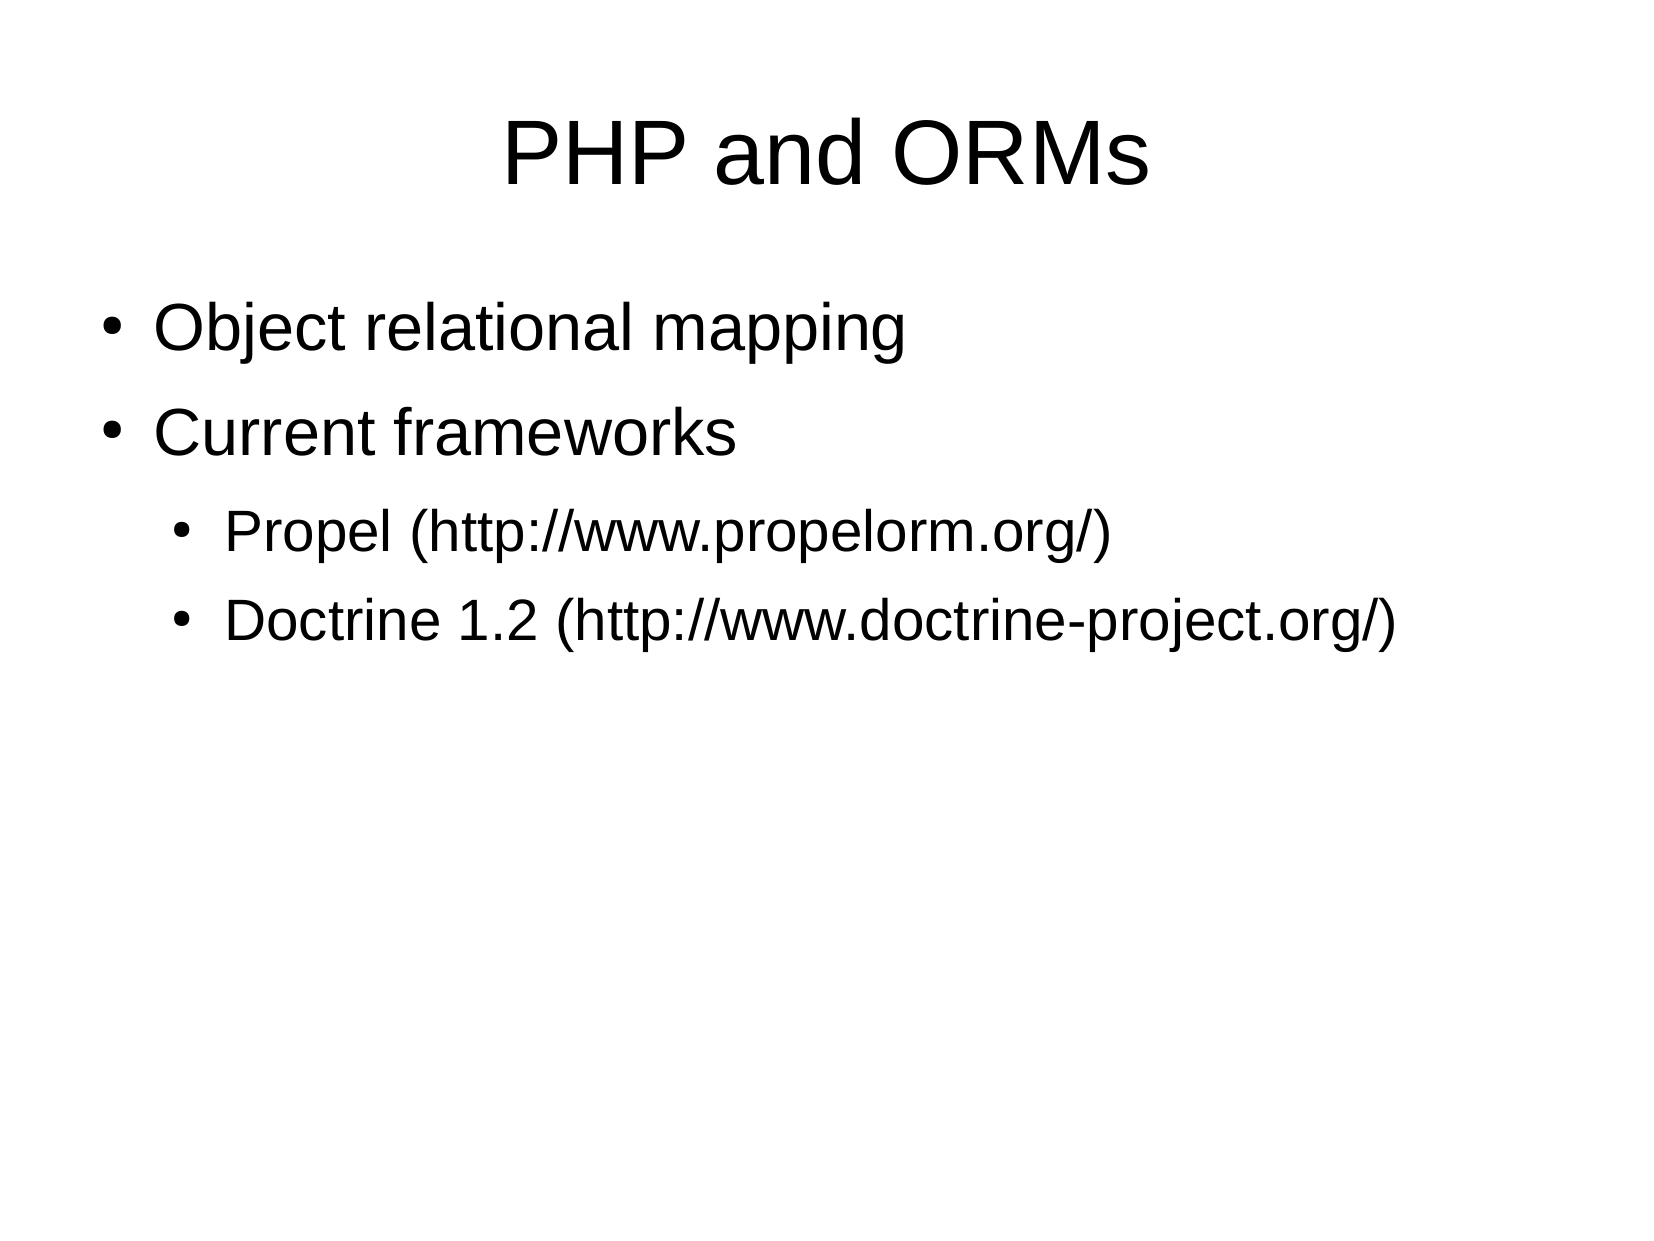

# PHP and ORMs
Object relational mapping
Current frameworks
Propel (http://www.propelorm.org/)
Doctrine 1.2 (http://www.doctrine-project.org/)